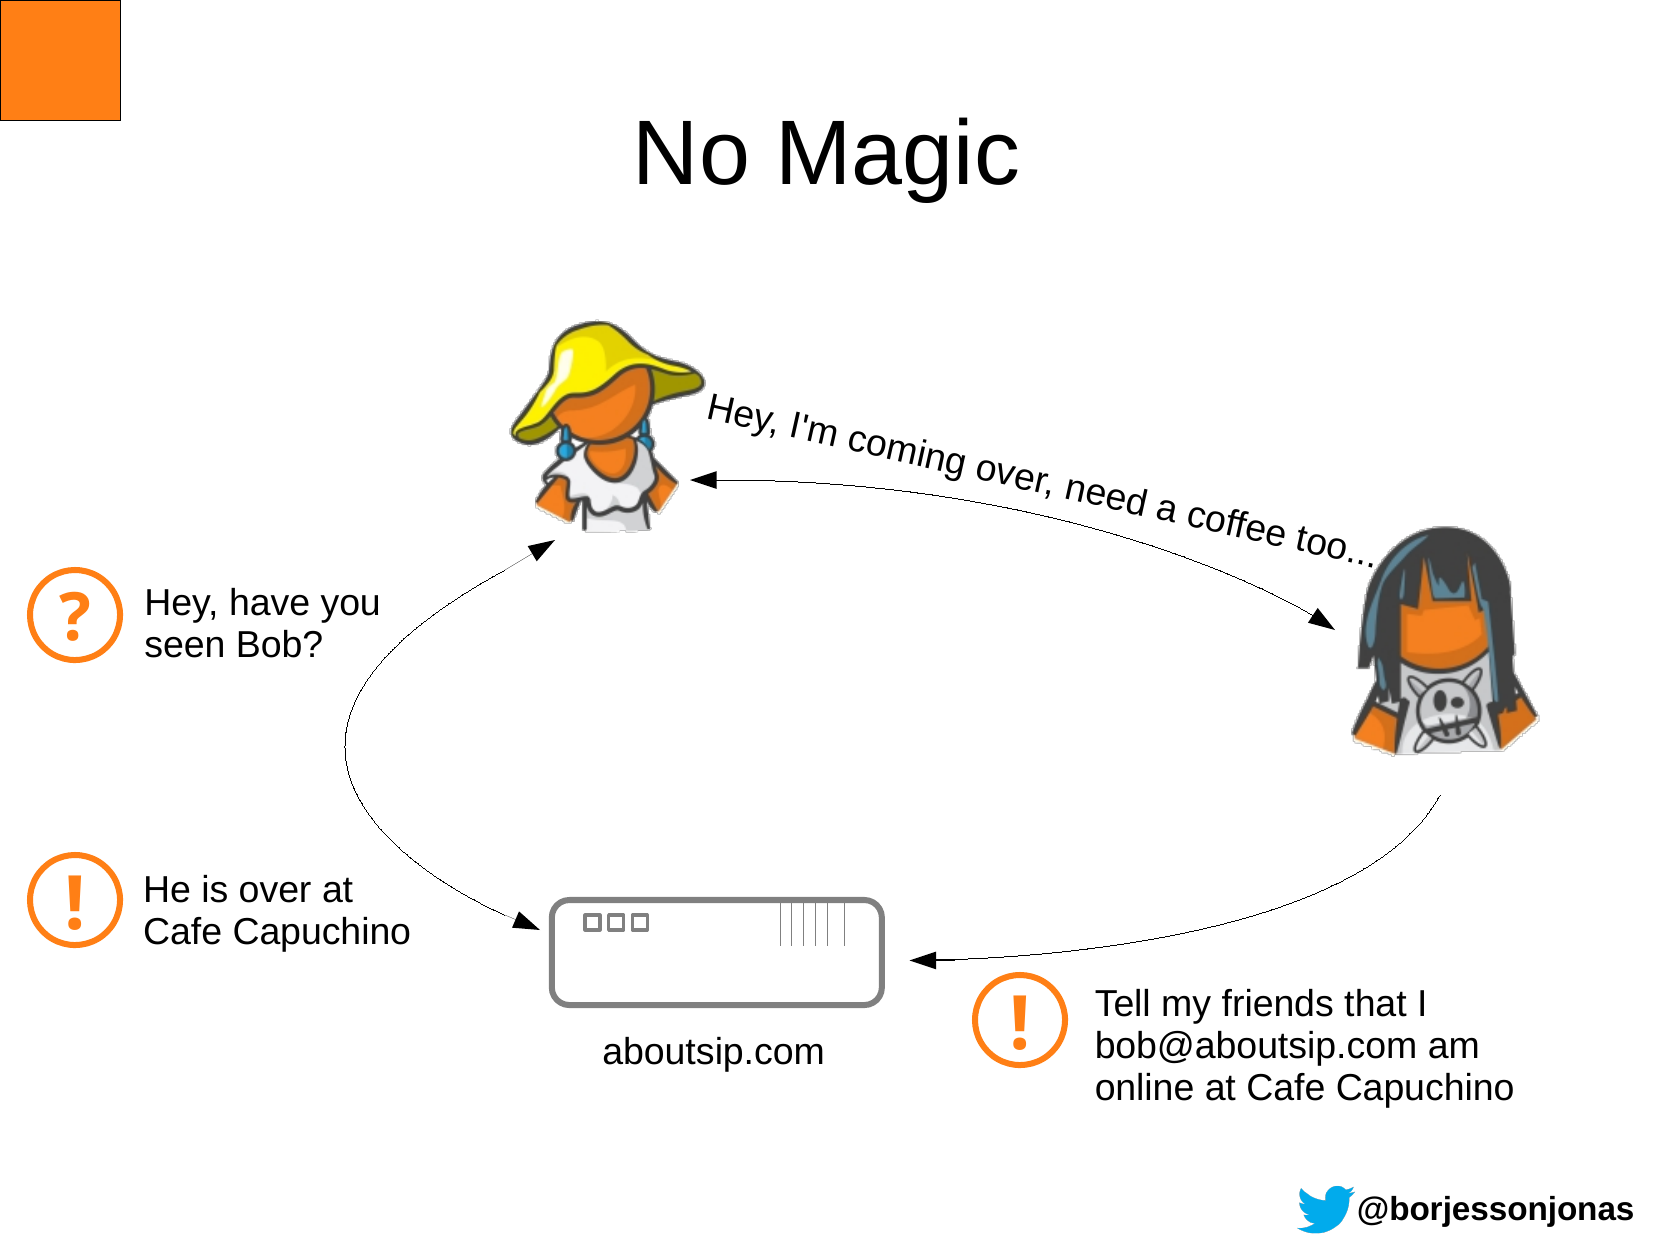

# No Magic
Hey, I'm coming over, need a coffee too...
?
Hey, have you
seen Bob?
!
Tell my friends that I
bob@aboutsip.com am
online at Cafe Capuchino
!
He is over at
Cafe Capuchino
aboutsip.com